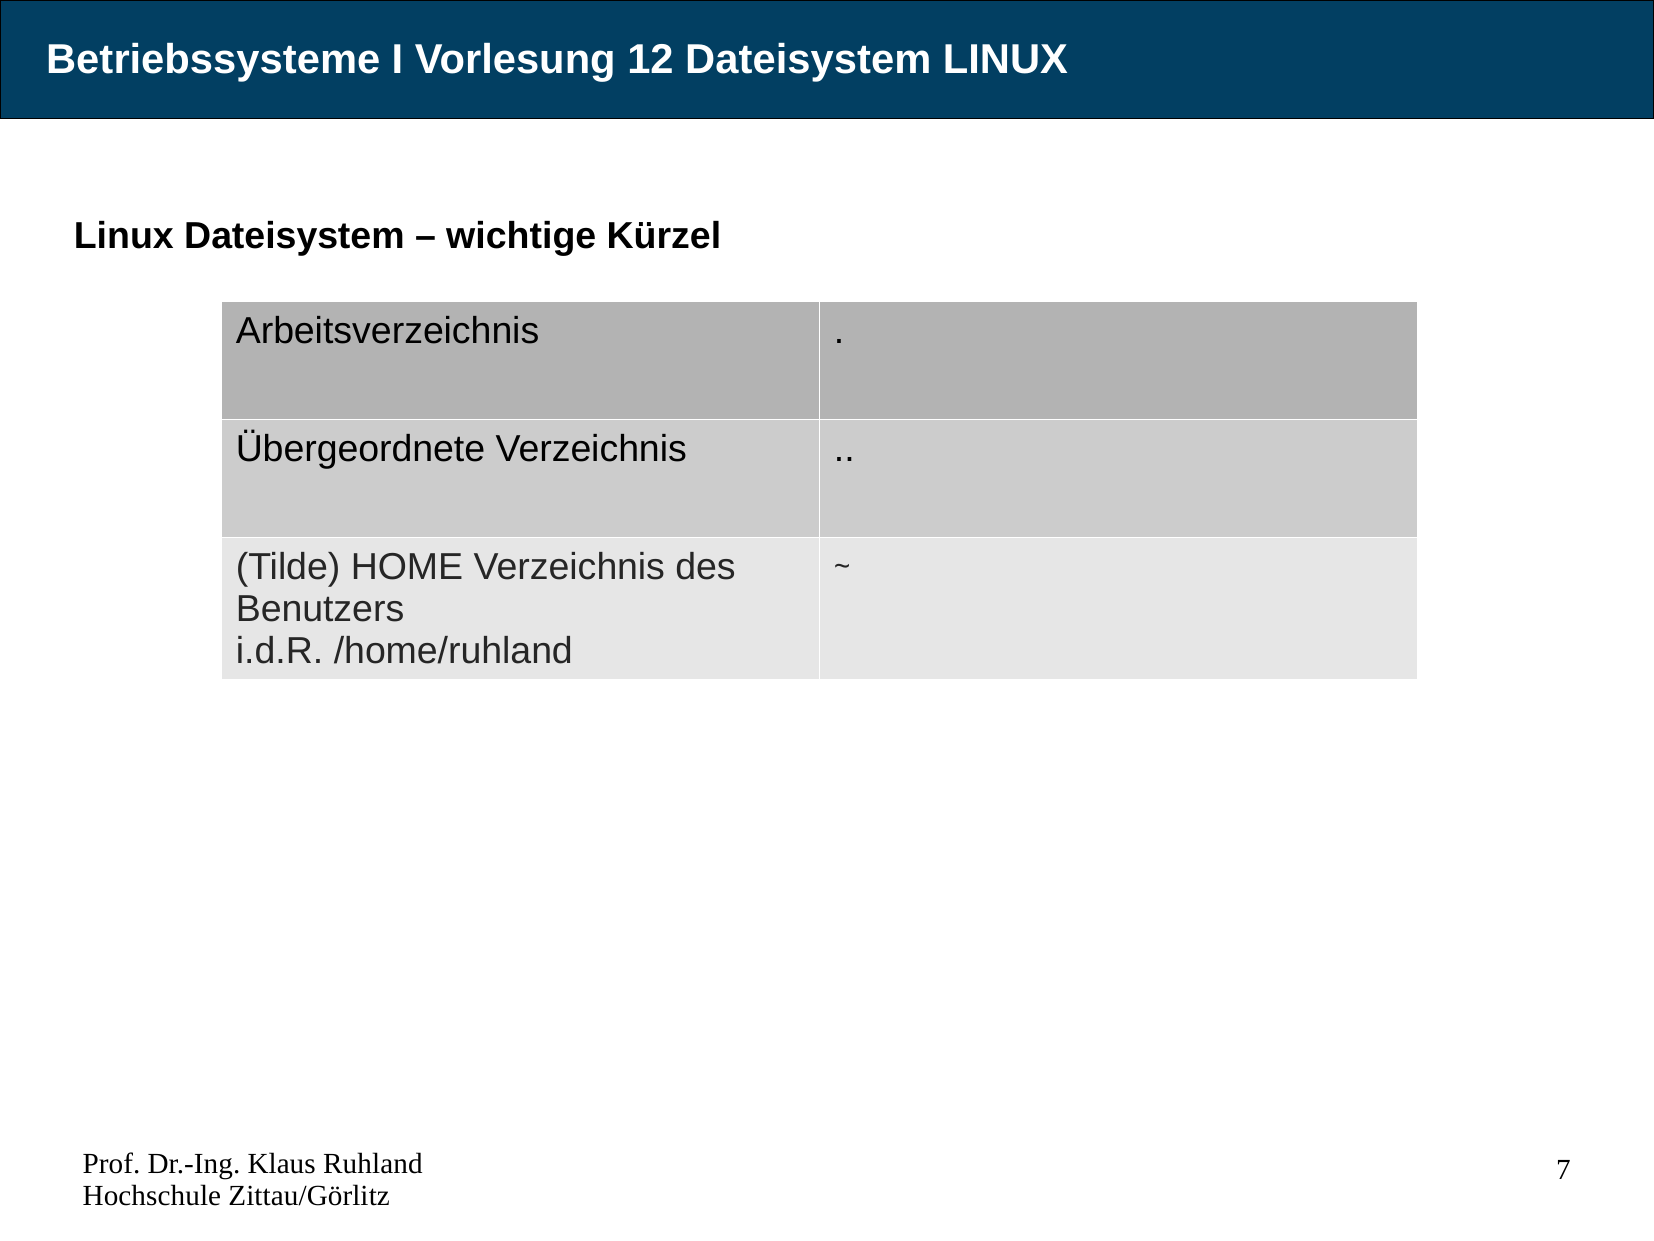

Linux Dateisystem – wichtige Kürzel
| Arbeitsverzeichnis | . |
| --- | --- |
| Übergeordnete Verzeichnis | .. |
| (Tilde) HOME Verzeichnis des Benutzers i.d.R. /home/ruhland | ~ |
7